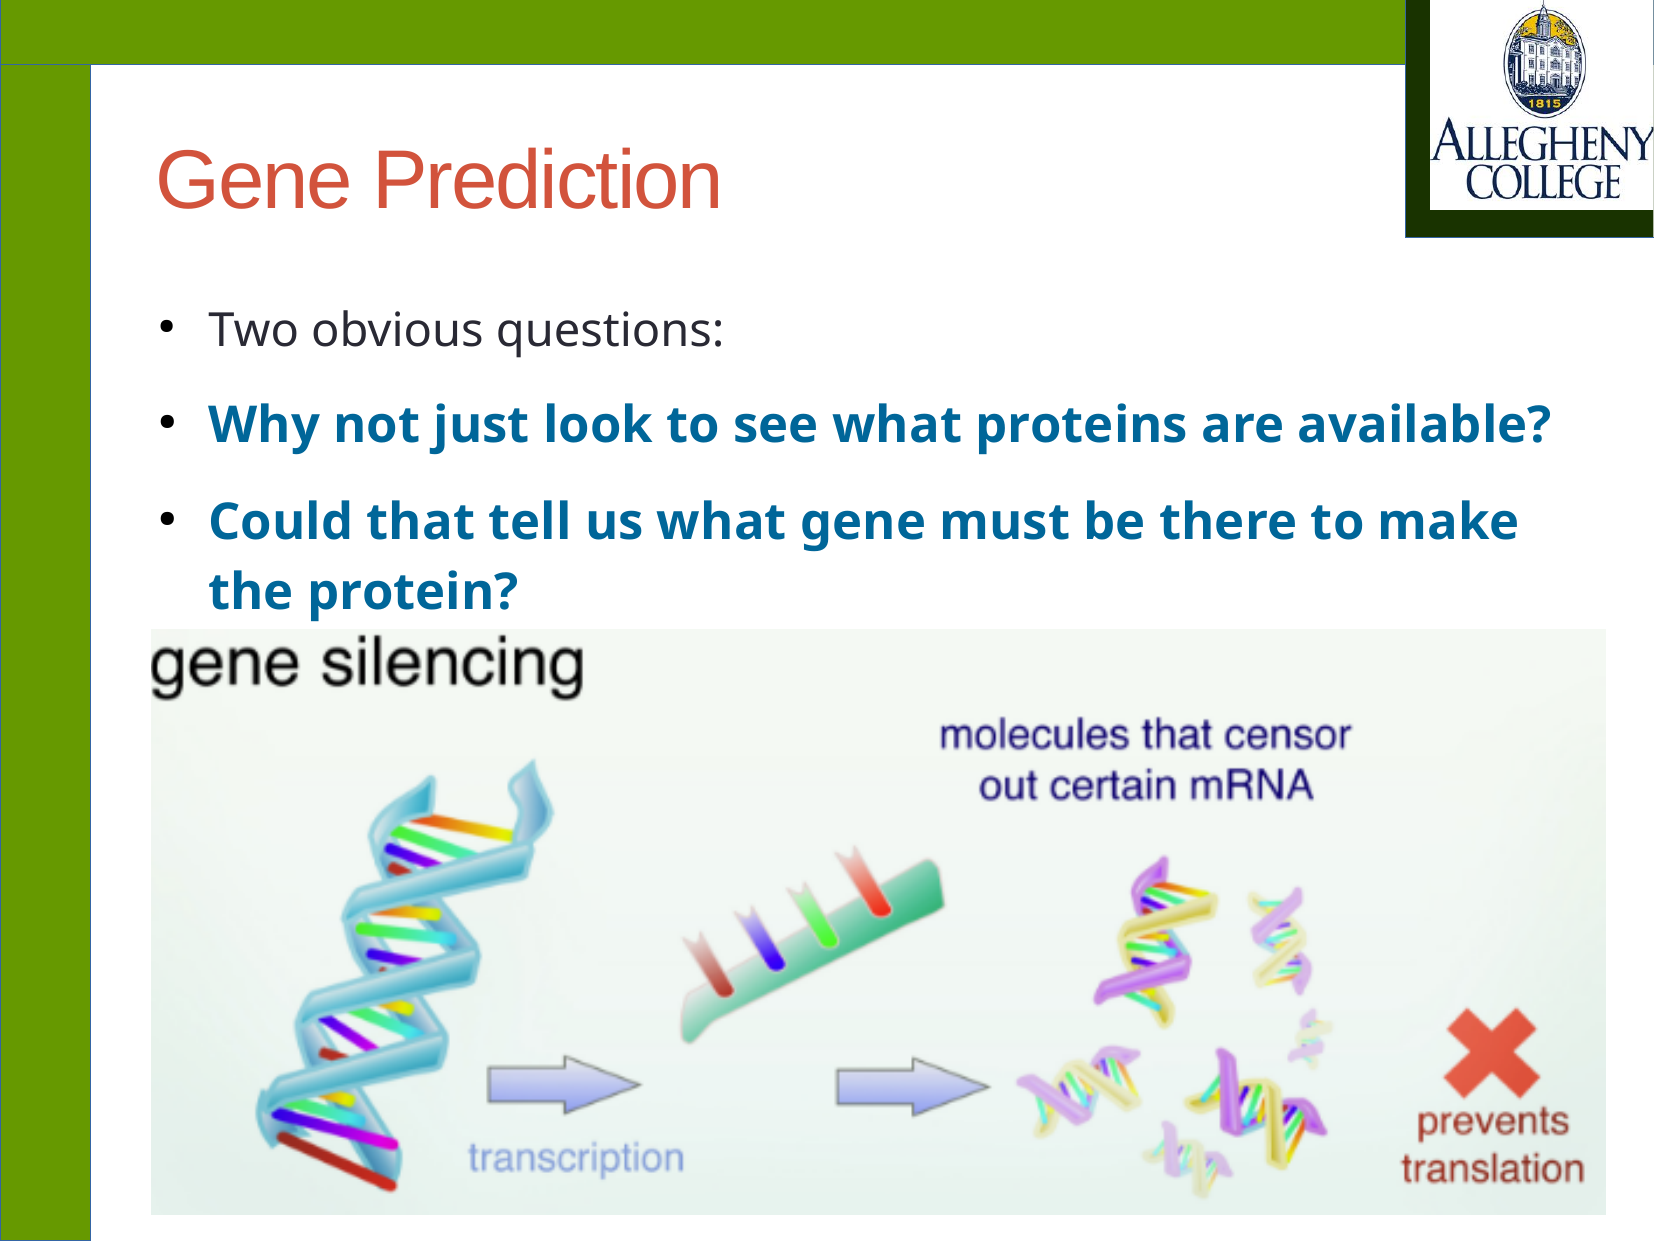

Gene Prediction
# Two obvious questions:
Why not just look to see what proteins are available?
Could that tell us what gene must be there to make the protein?